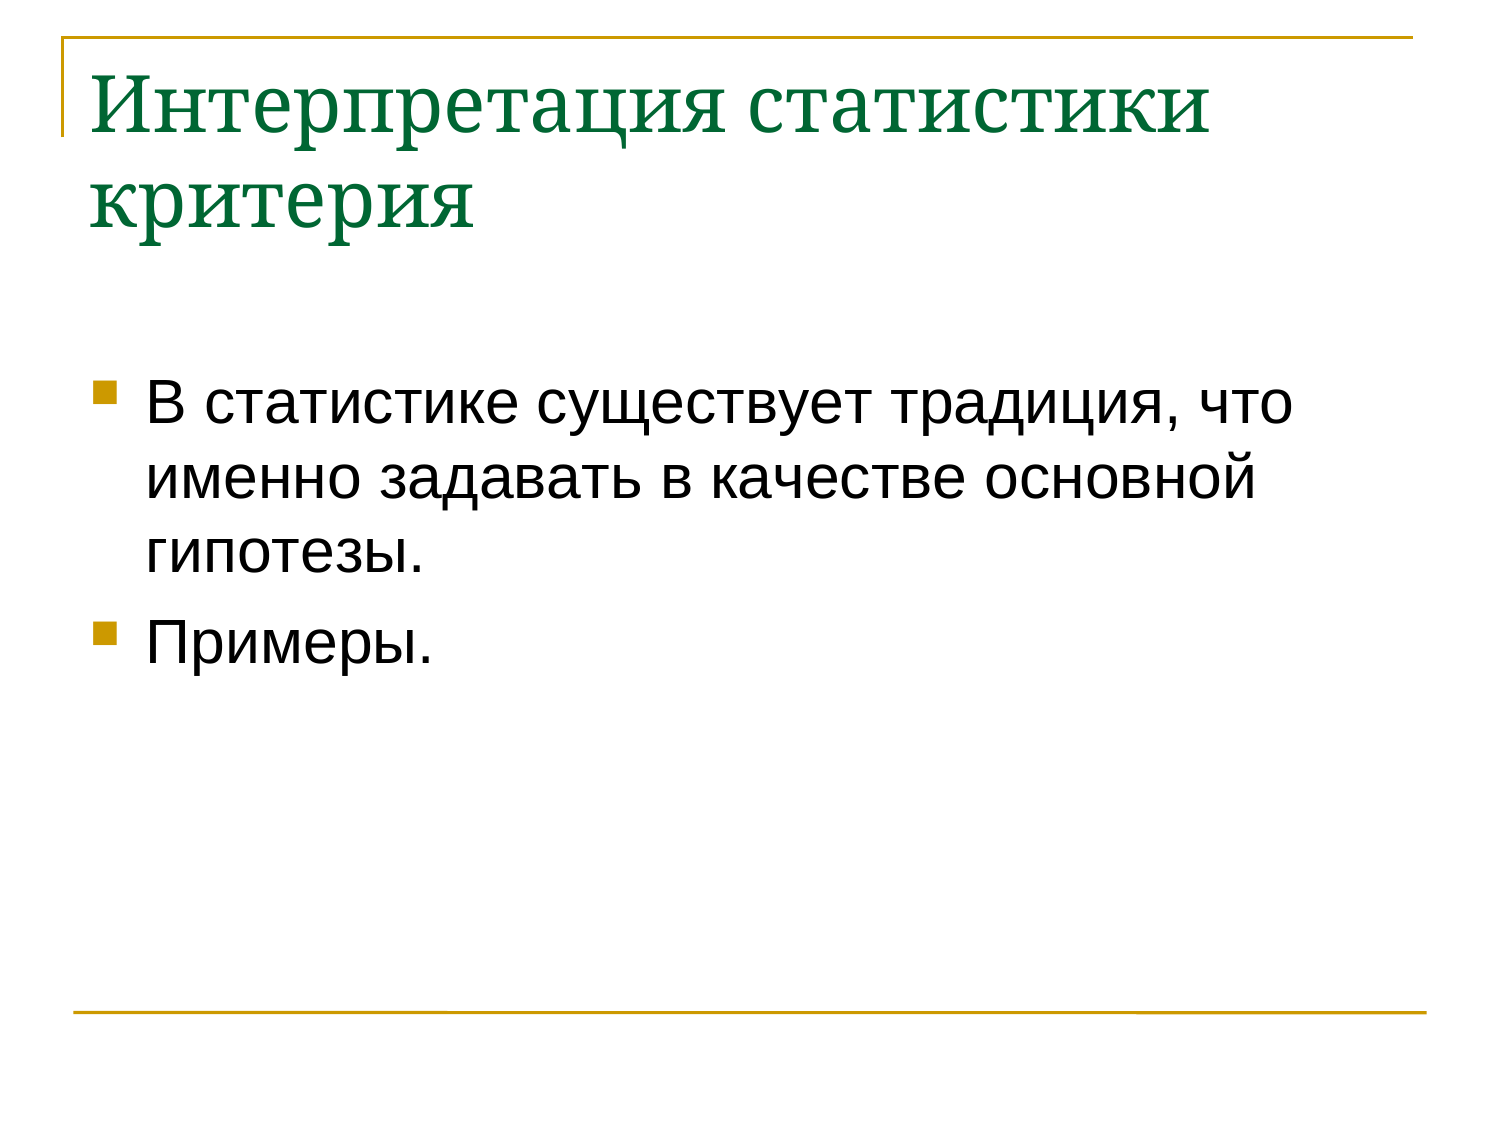

# Интерпретация статистики критерия
В статистике существует традиция, что именно задавать в качестве основной гипотезы.
Примеры.